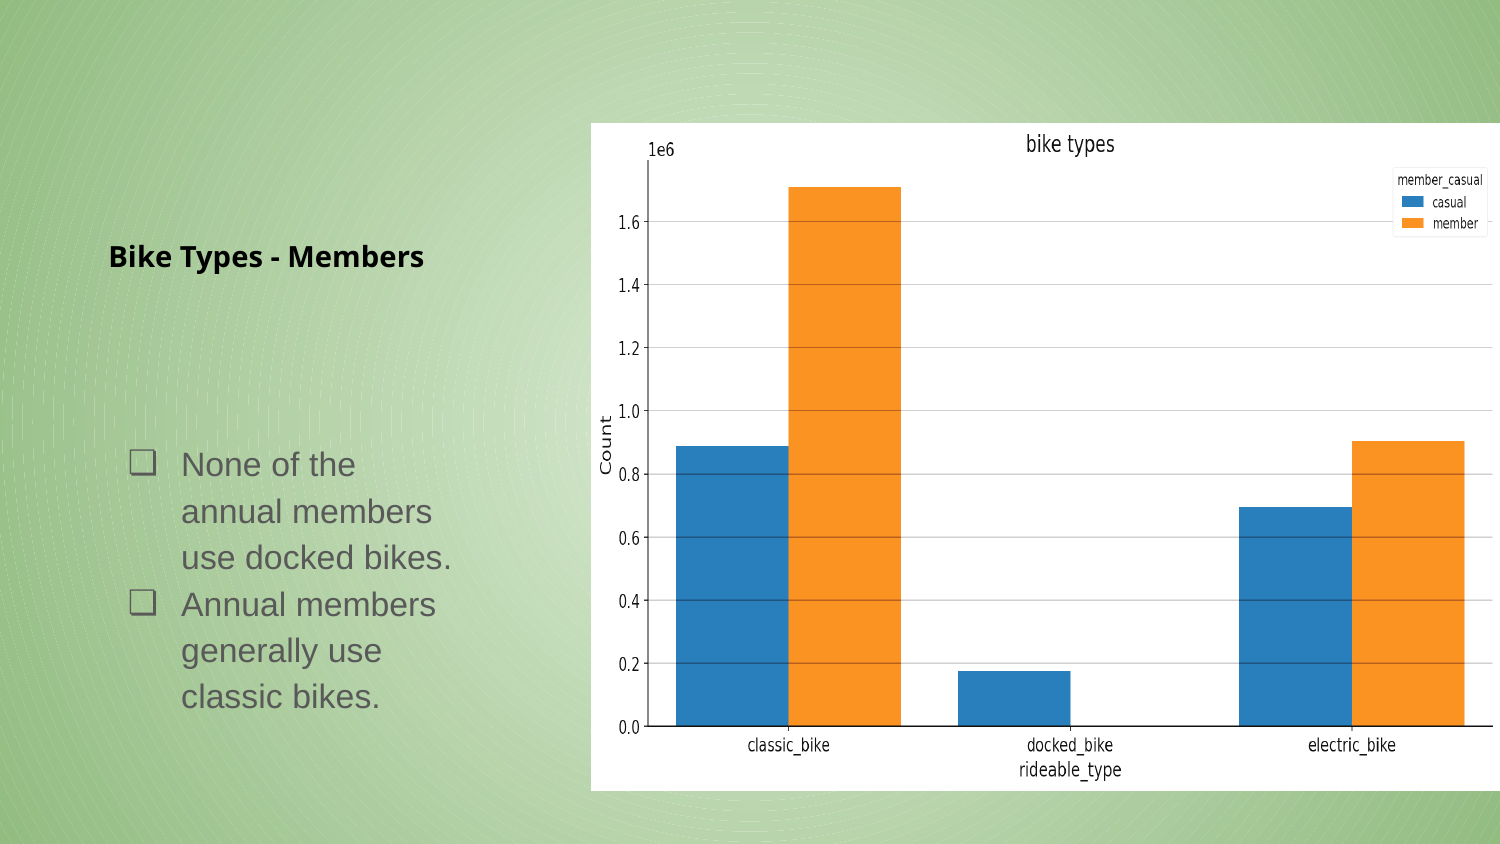

# Bike Types - Members
None of the annual members use docked bikes.
Annual members generally use classic bikes.